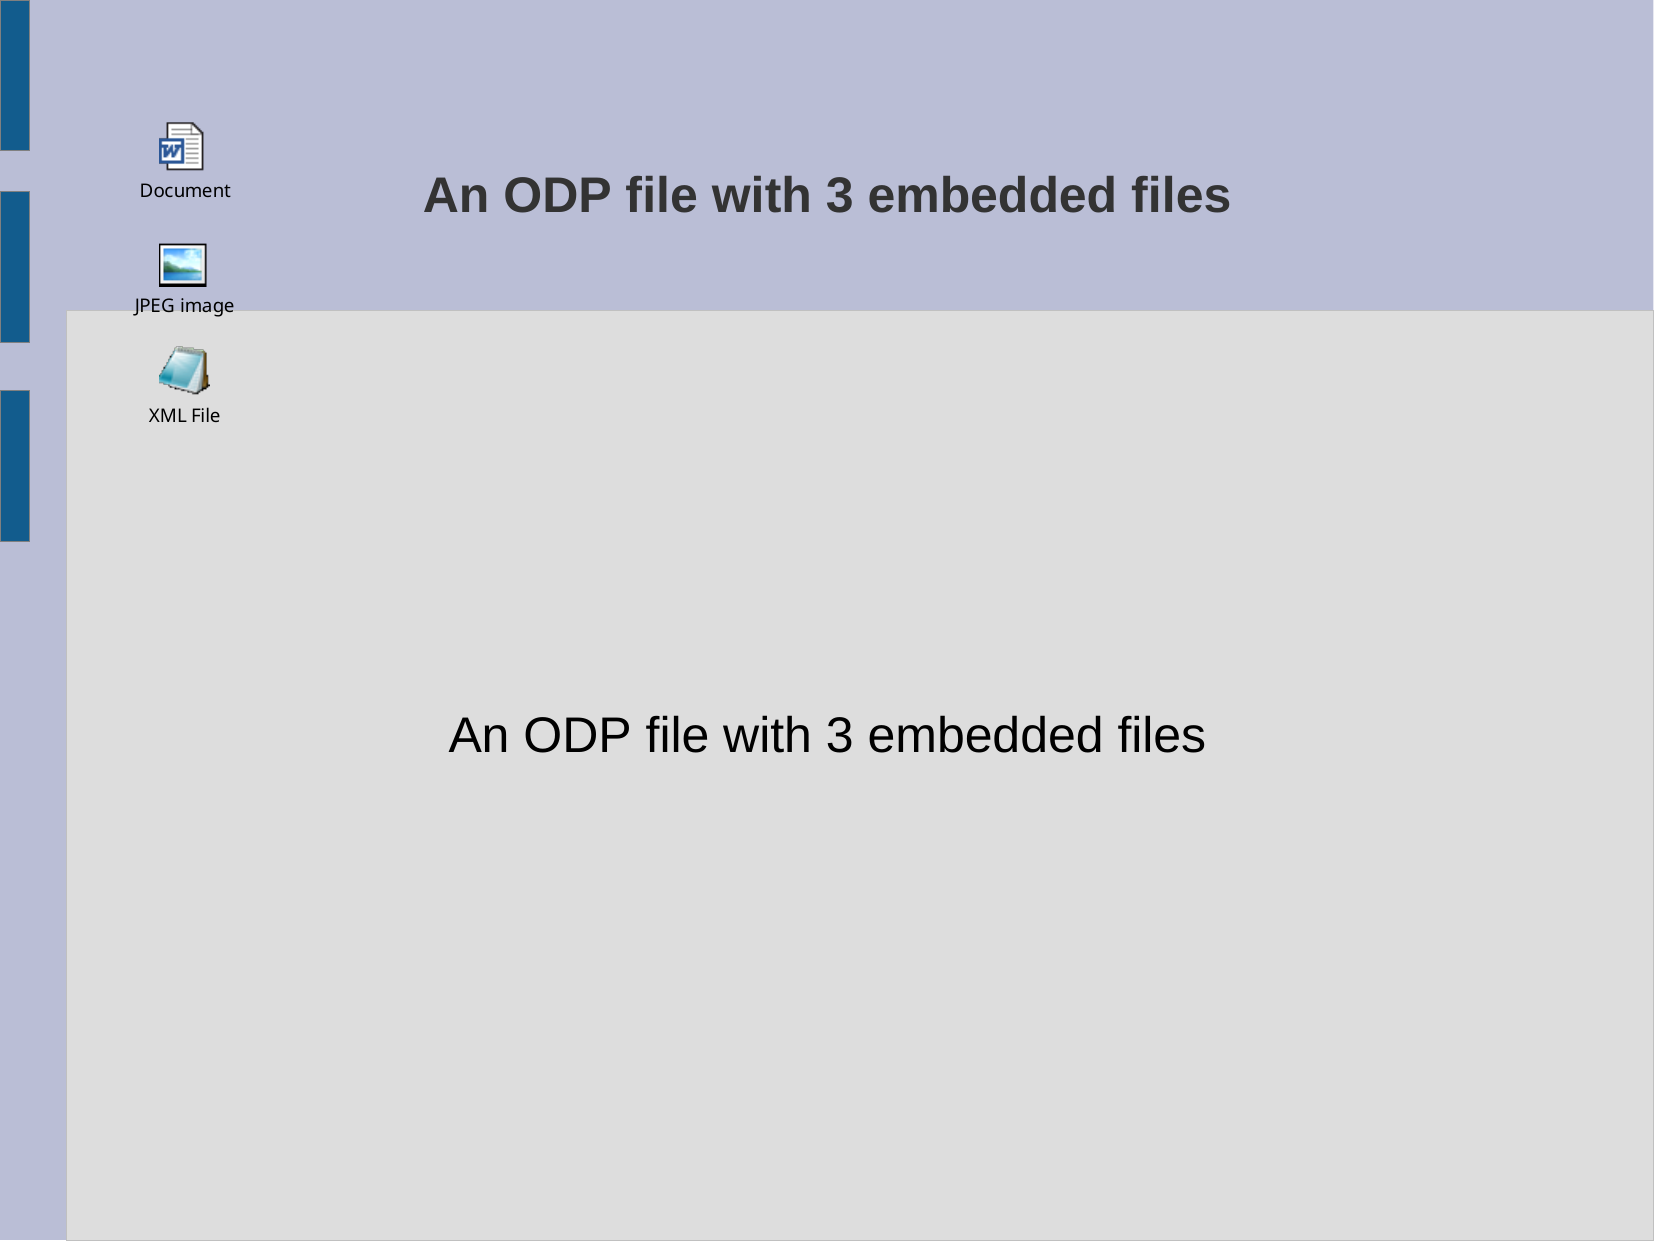

# An ODP file with 3 embedded files
An ODP file with 3 embedded files